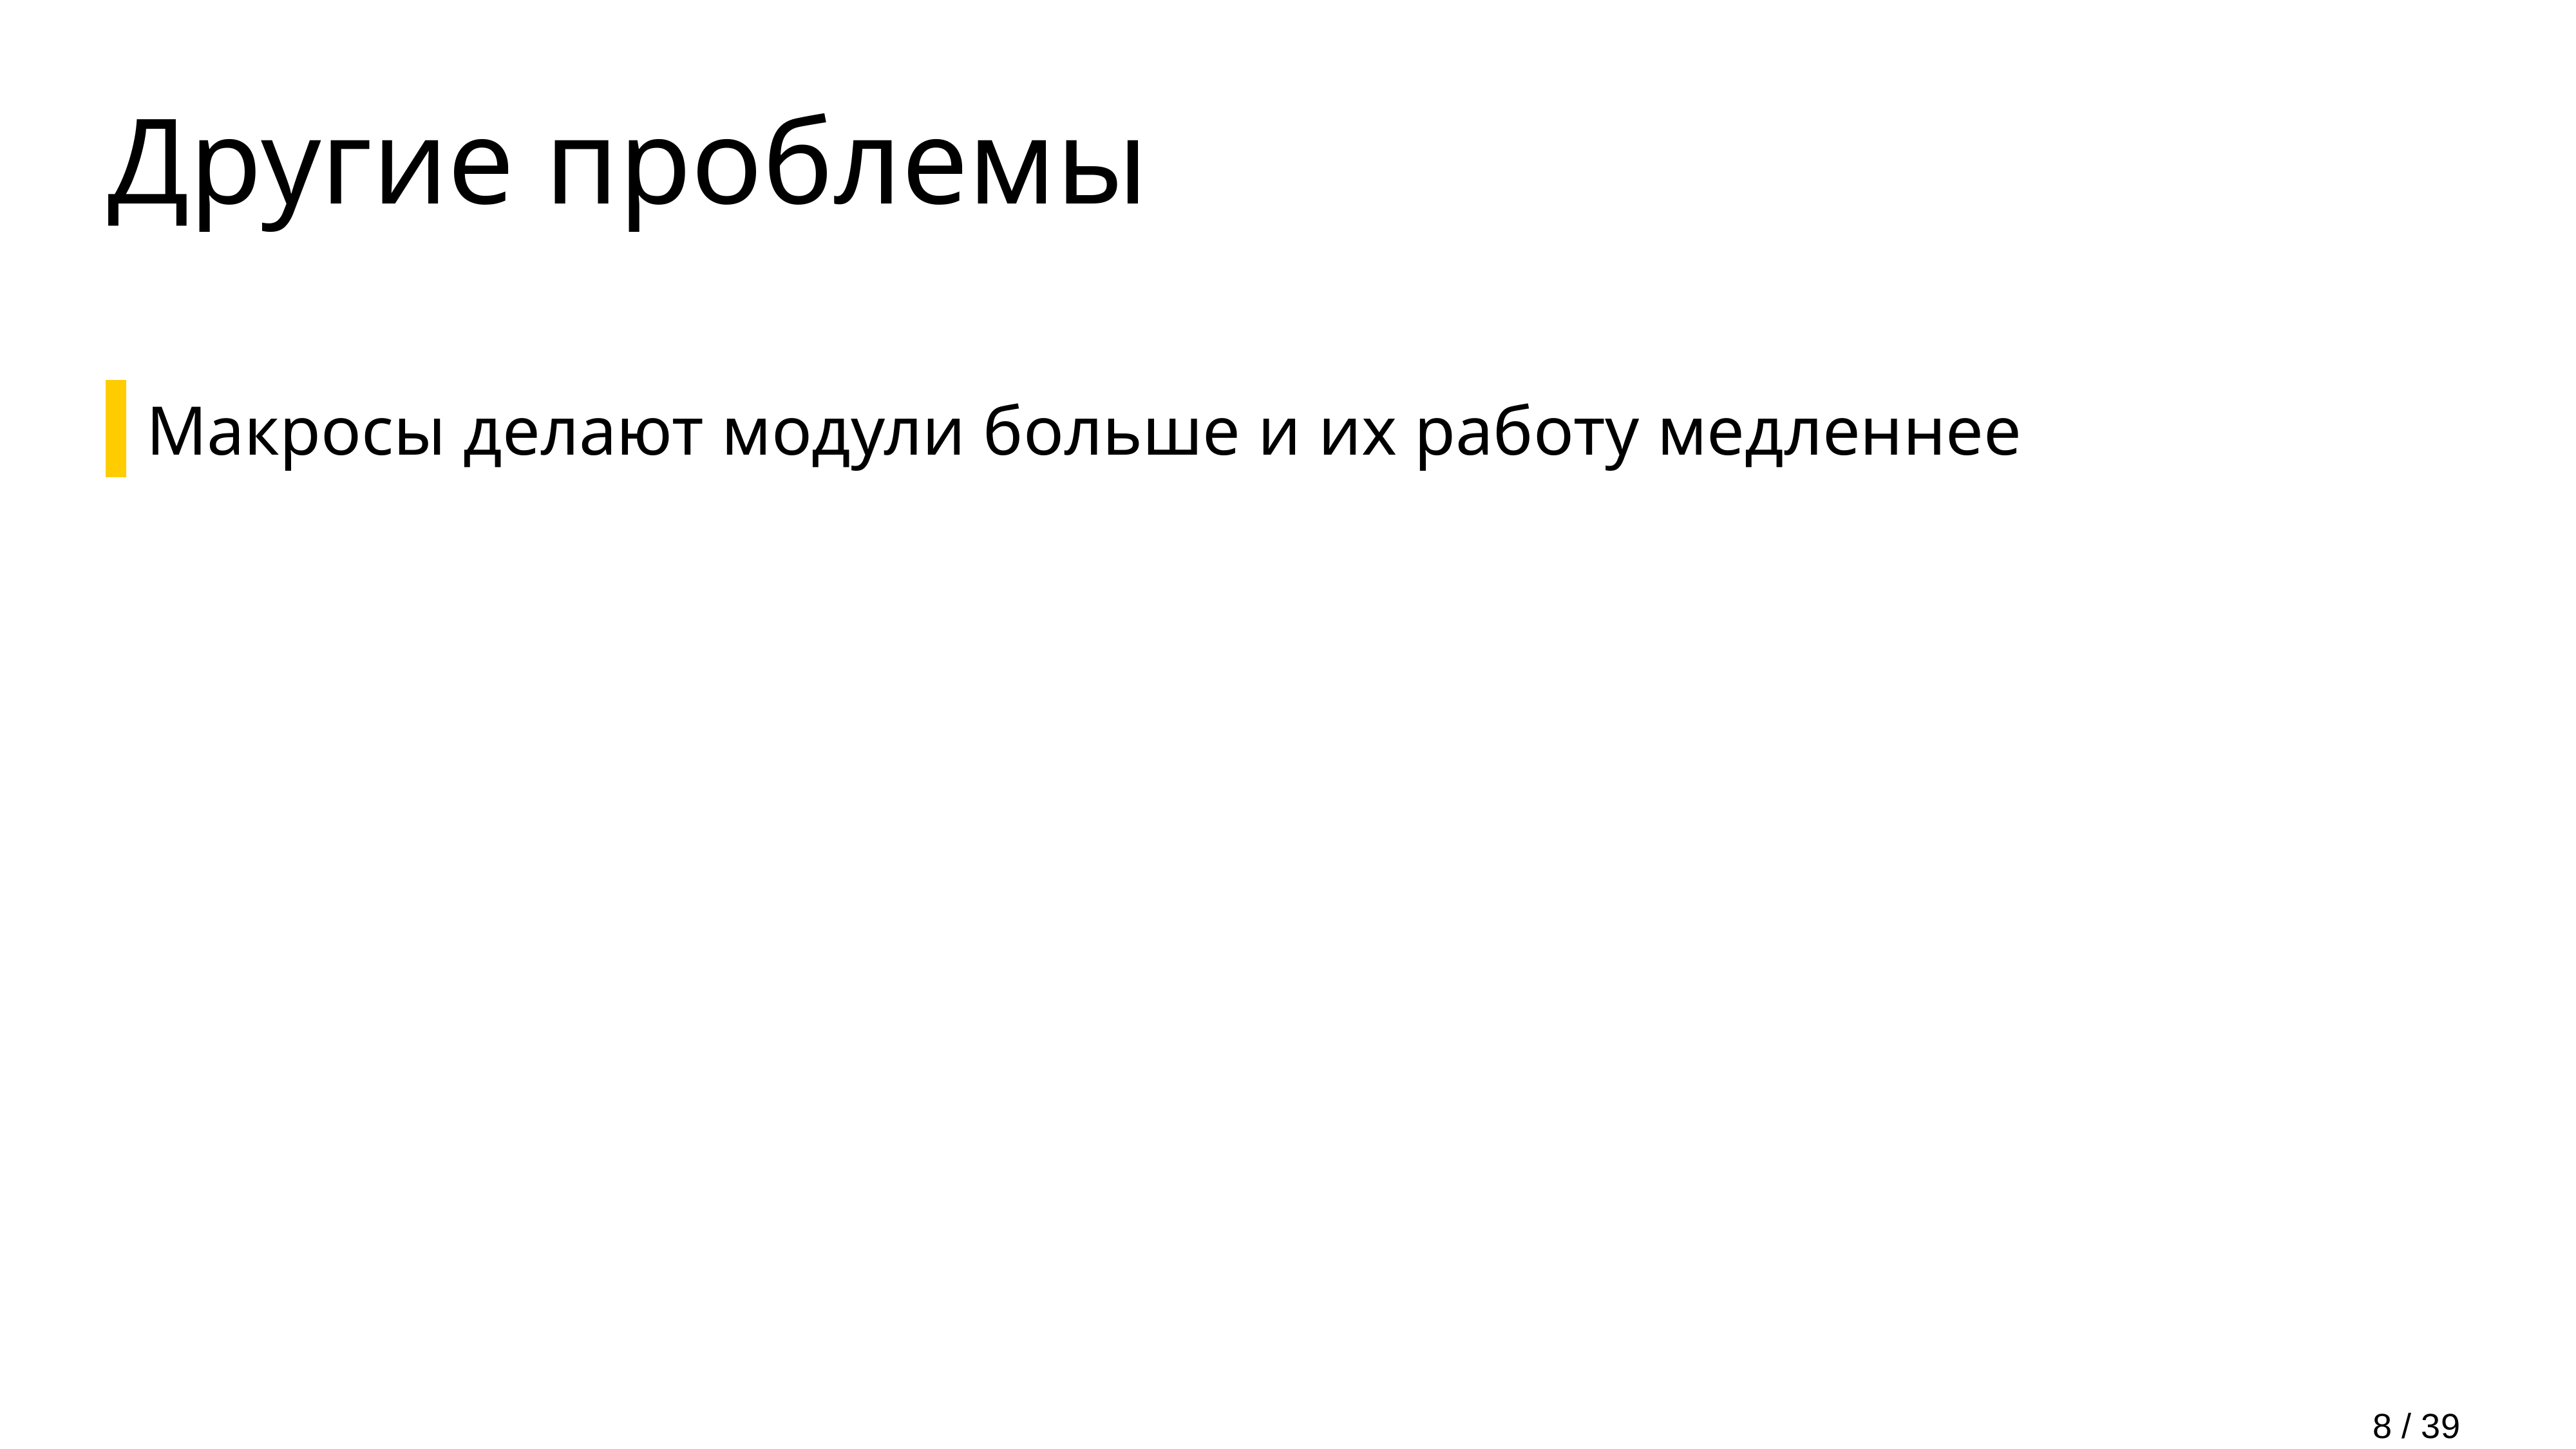

# Другие проблемы
 Макросы делают модули больше и их работу медленнее